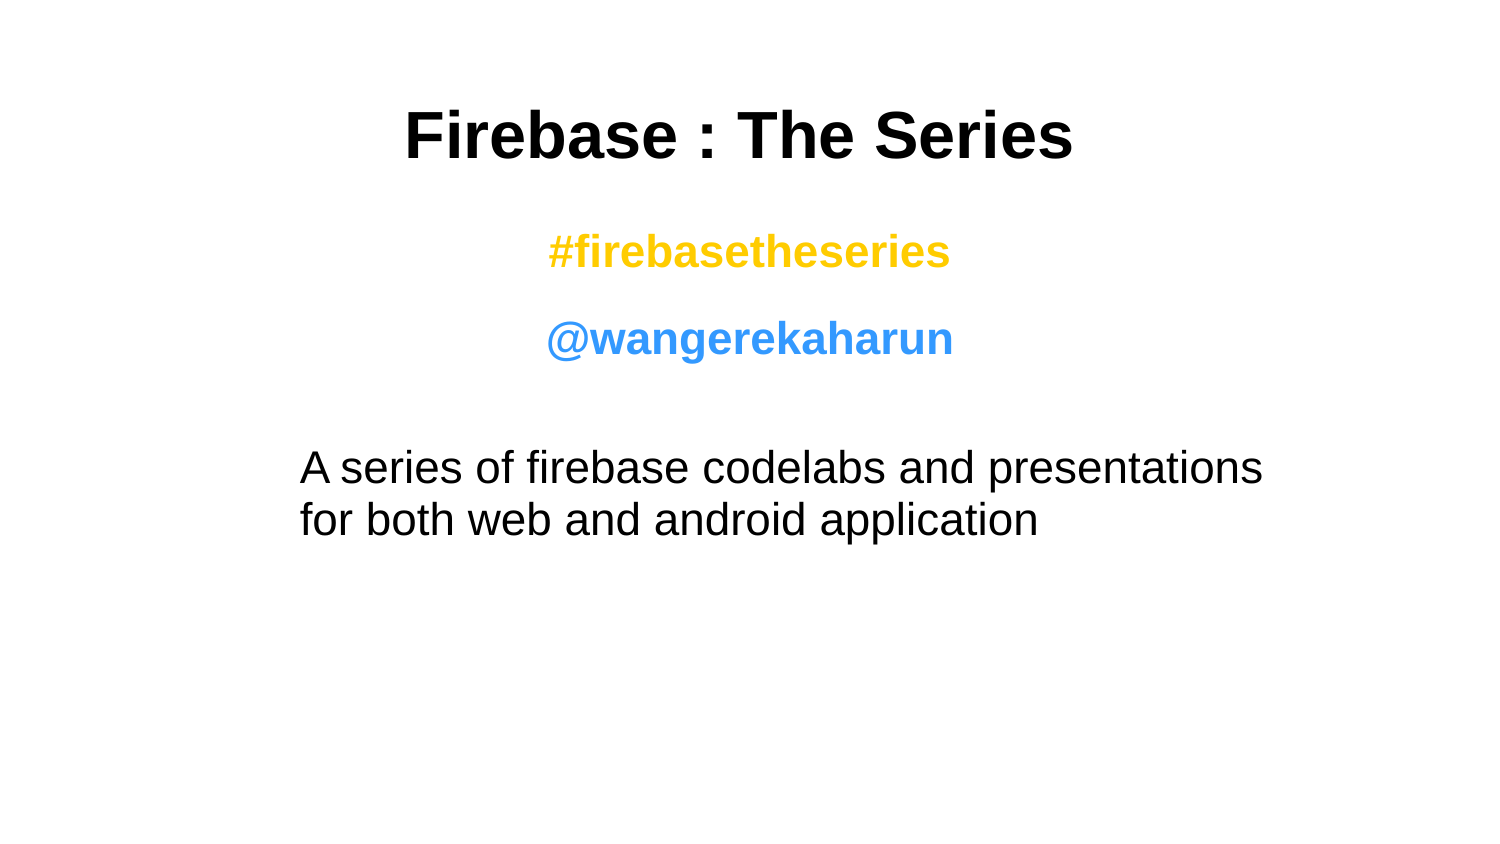

Firebase : The Series
#firebasetheseries
@wangerekaharun
A series of firebase codelabs and presentations for both web and android application